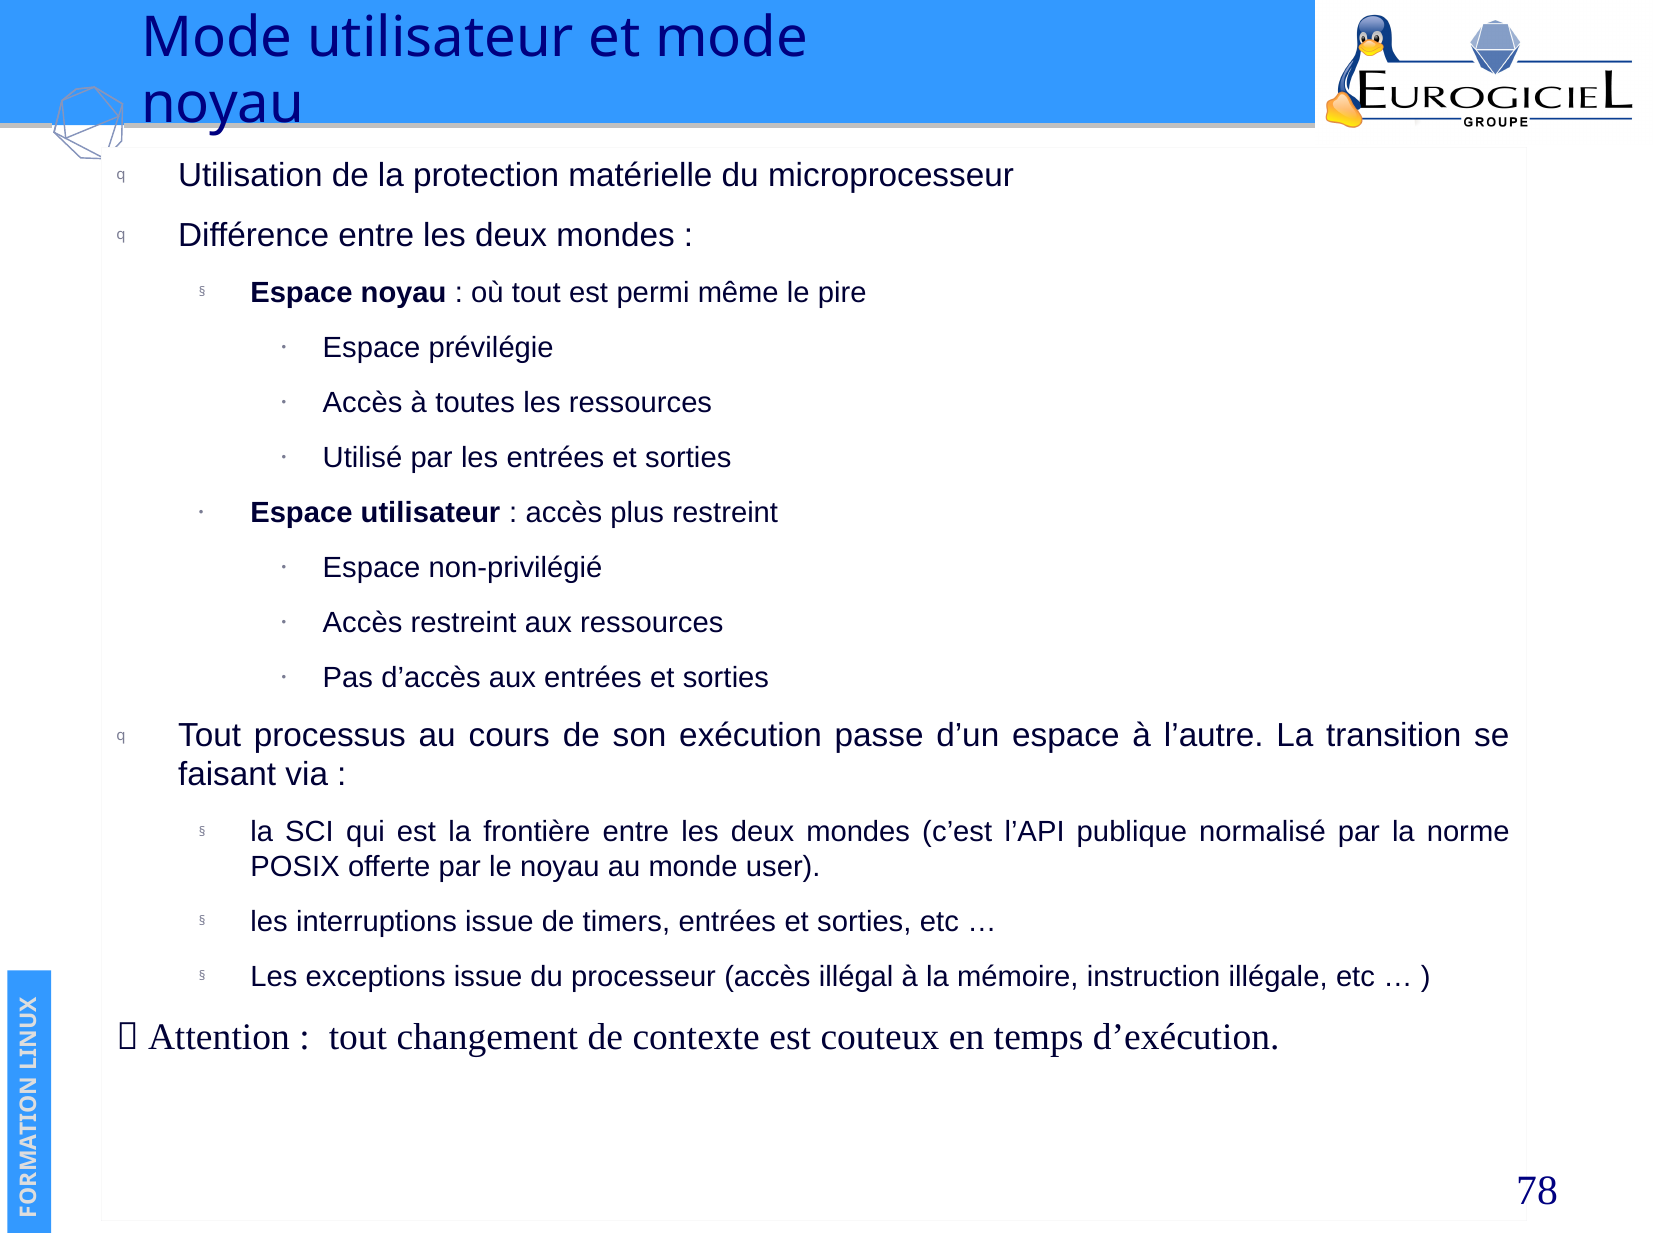

# Mode utilisateur et mode noyau
Utilisation de la protection matérielle du microprocesseur
Différence entre les deux mondes :
Espace noyau : où tout est permi même le pire
Espace prévilégie
Accès à toutes les ressources
Utilisé par les entrées et sorties
Espace utilisateur : accès plus restreint
Espace non-privilégié
Accès restreint aux ressources
Pas d’accès aux entrées et sorties
Tout processus au cours de son exécution passe d’un espace à l’autre. La transition se faisant via :
la SCI qui est la frontière entre les deux mondes (c’est l’API publique normalisé par la norme POSIX offerte par le noyau au monde user).
les interruptions issue de timers, entrées et sorties, etc …
Les exceptions issue du processeur (accès illégal à la mémoire, instruction illégale, etc … )
 Attention : tout changement de contexte est couteux en temps d’exécution.